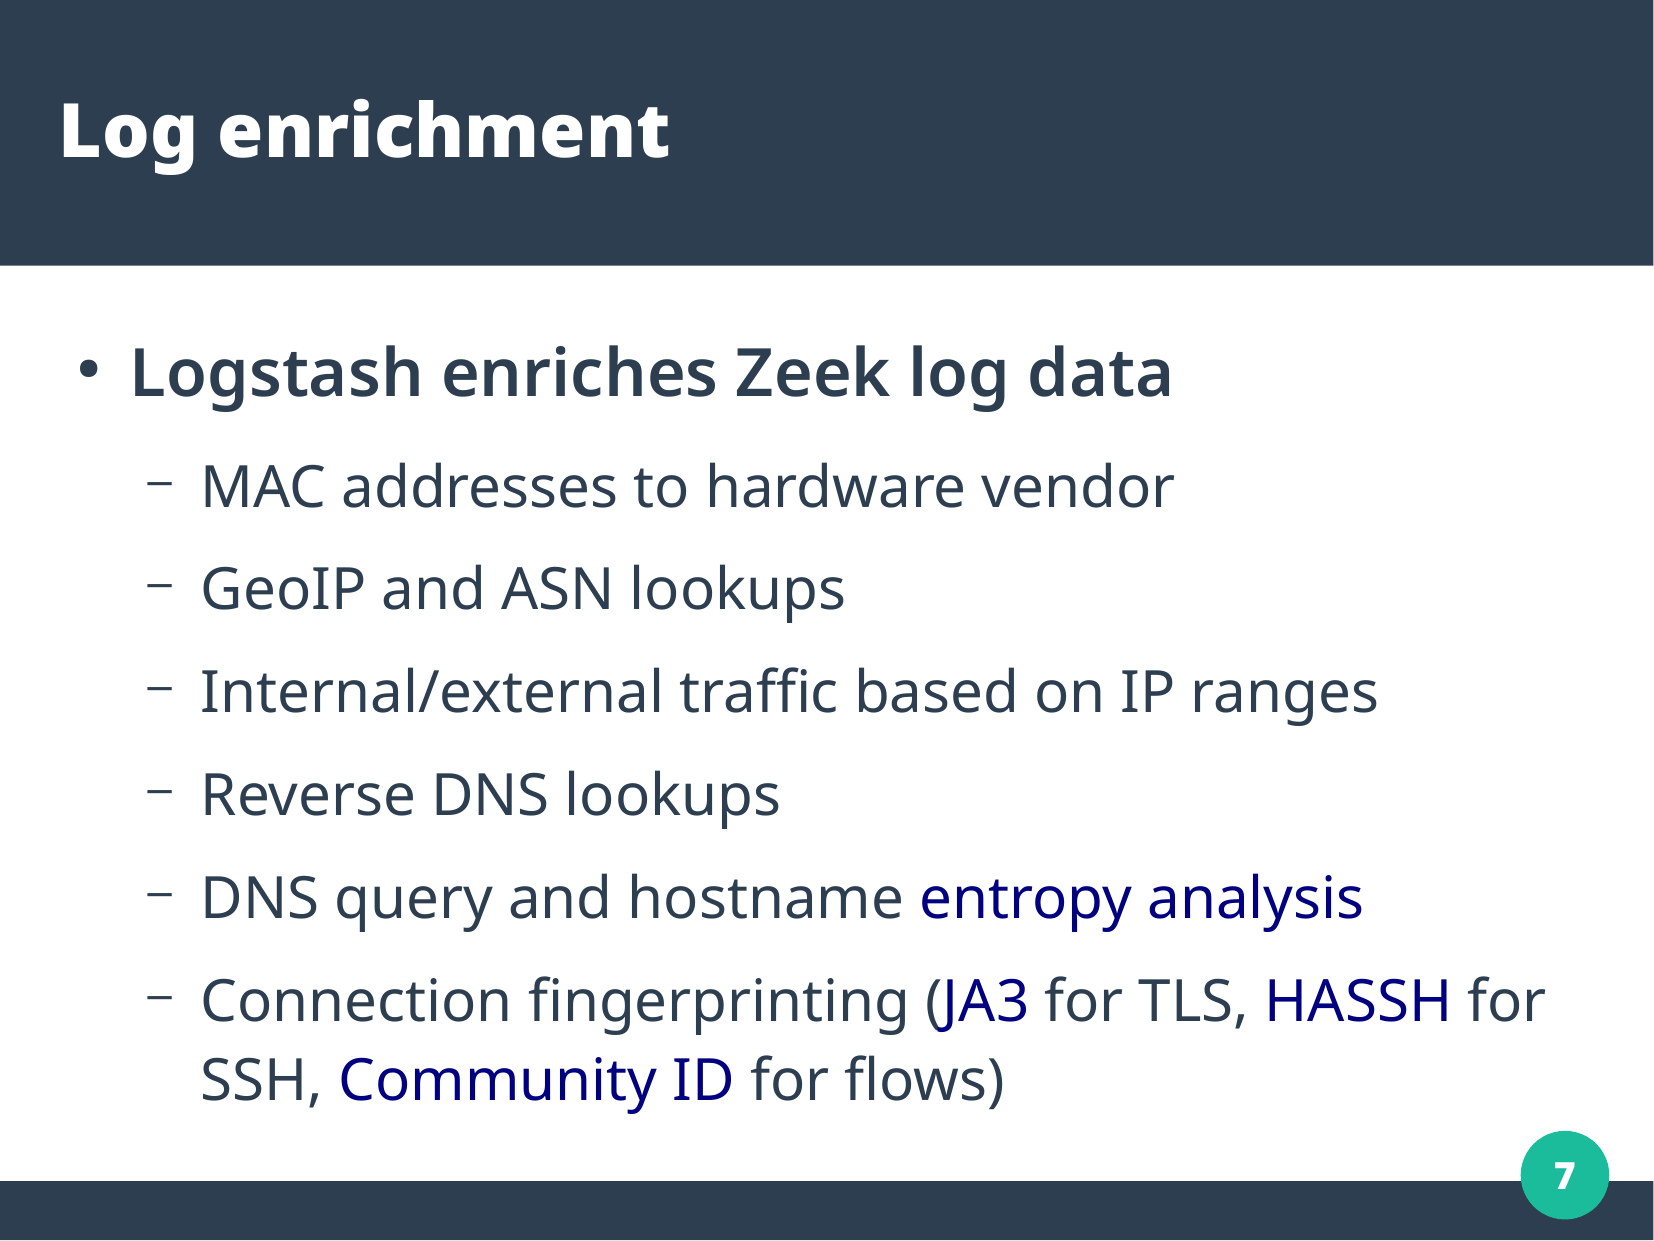

# Log enrichment
Logstash enriches Zeek log data
MAC addresses to hardware vendor
GeoIP and ASN lookups
Internal/external traffic based on IP ranges
Reverse DNS lookups
DNS query and hostname entropy analysis
Connection fingerprinting (JA3 for TLS, HASSH for SSH, Community ID for flows)
7